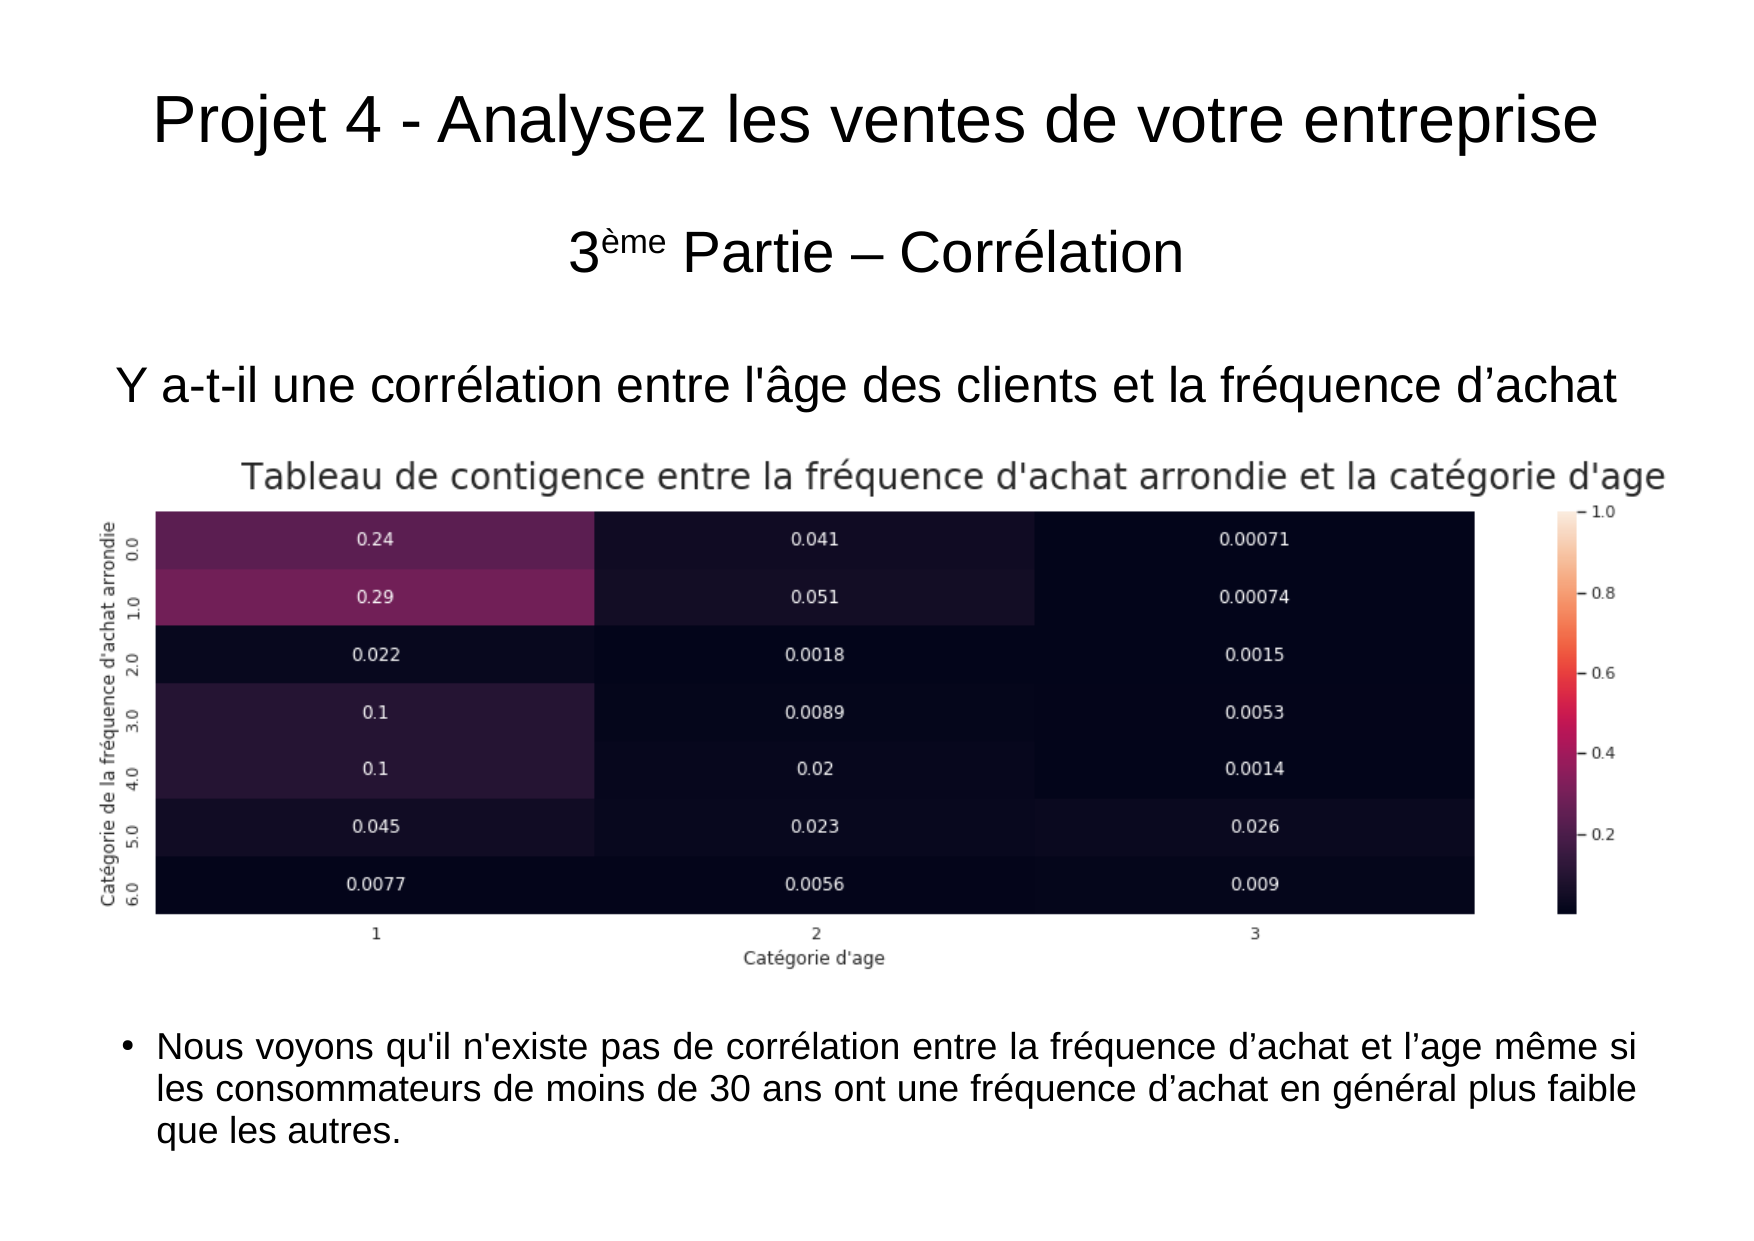

# Projet 4 - Analysez les ventes de votre entreprise
3ème Partie – Corrélation
Y a-t-il une corrélation entre l'âge des clients et la fréquence d’achat
Nous voyons qu'il n'existe pas de corrélation entre la fréquence d’achat et l’age même si les consommateurs de moins de 30 ans ont une fréquence d’achat en général plus faible que les autres.